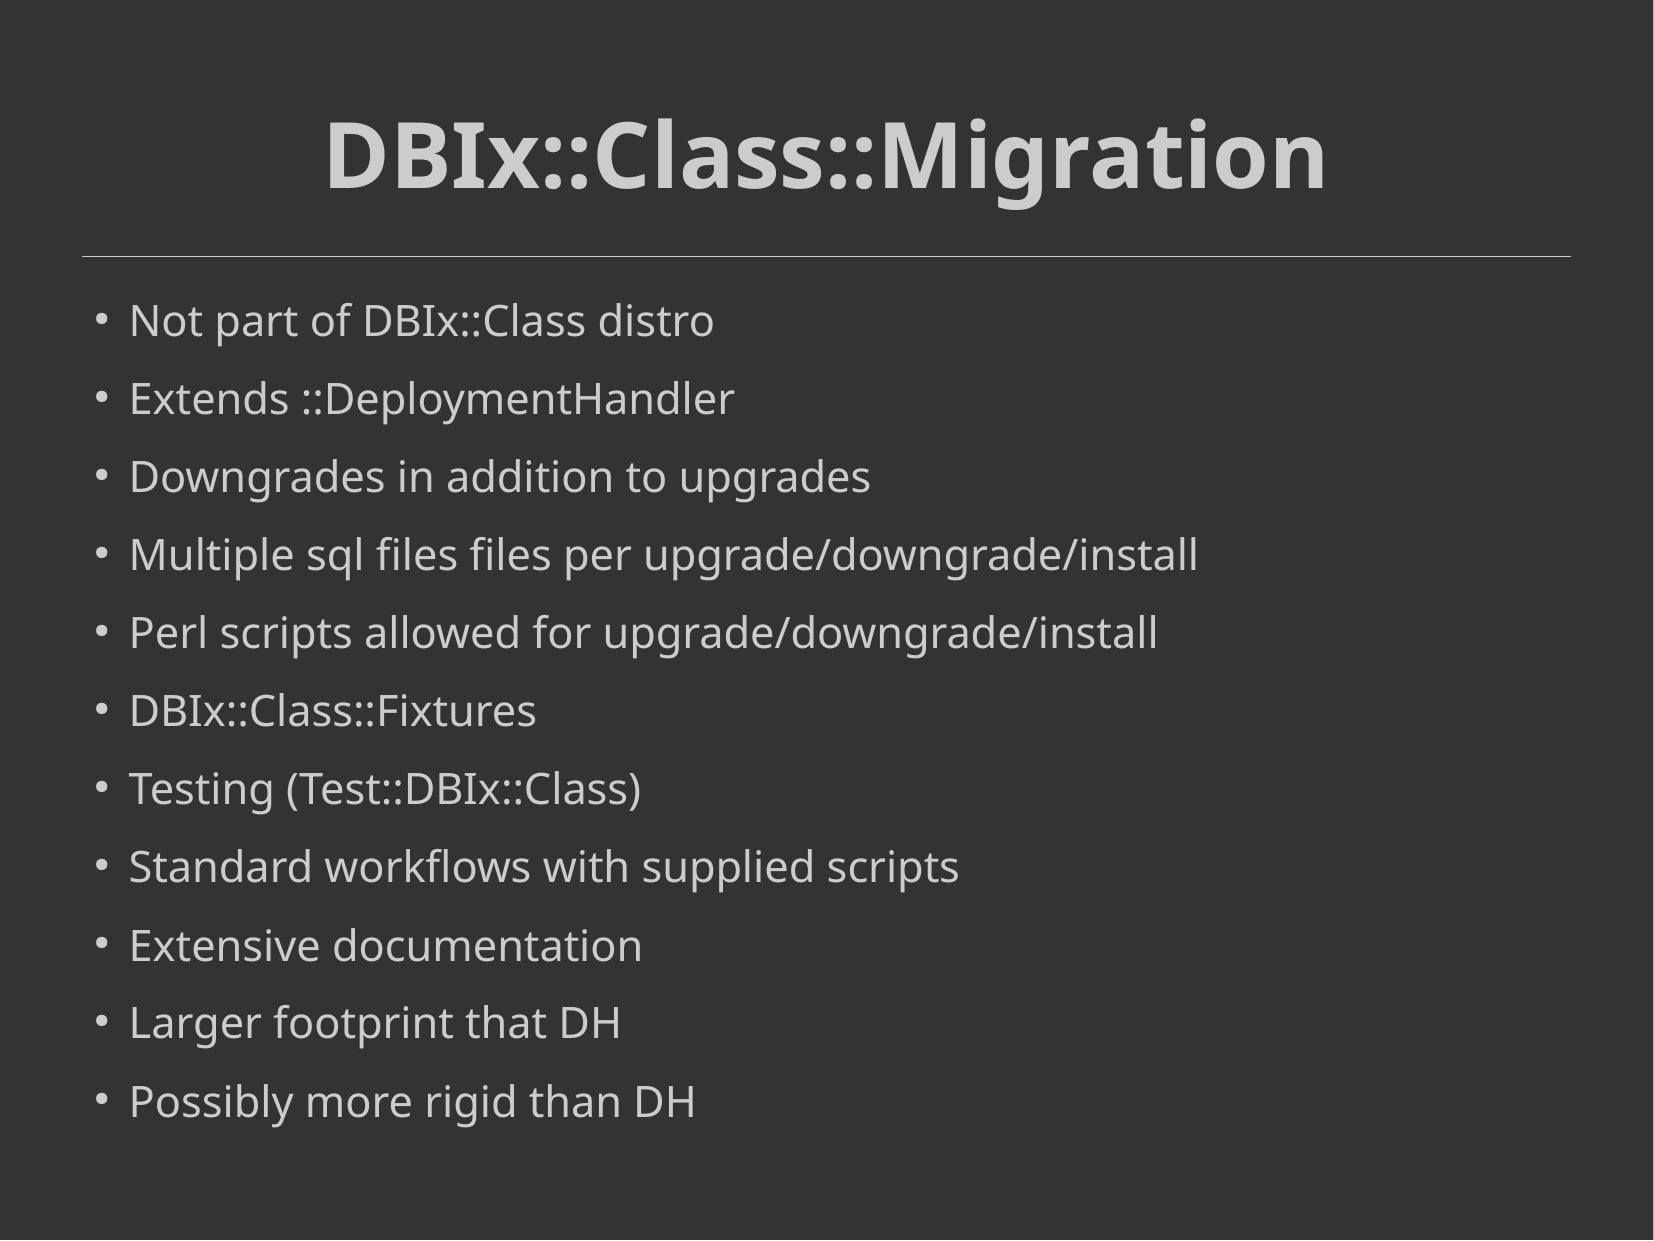

# DBIx::Class::Migration
Not part of DBIx::Class distro
Extends ::DeploymentHandler
Downgrades in addition to upgrades
Multiple sql files files per upgrade/downgrade/install
Perl scripts allowed for upgrade/downgrade/install
DBIx::Class::Fixtures
Testing (Test::DBIx::Class)
Standard workflows with supplied scripts
Extensive documentation
Larger footprint that DH
Possibly more rigid than DH